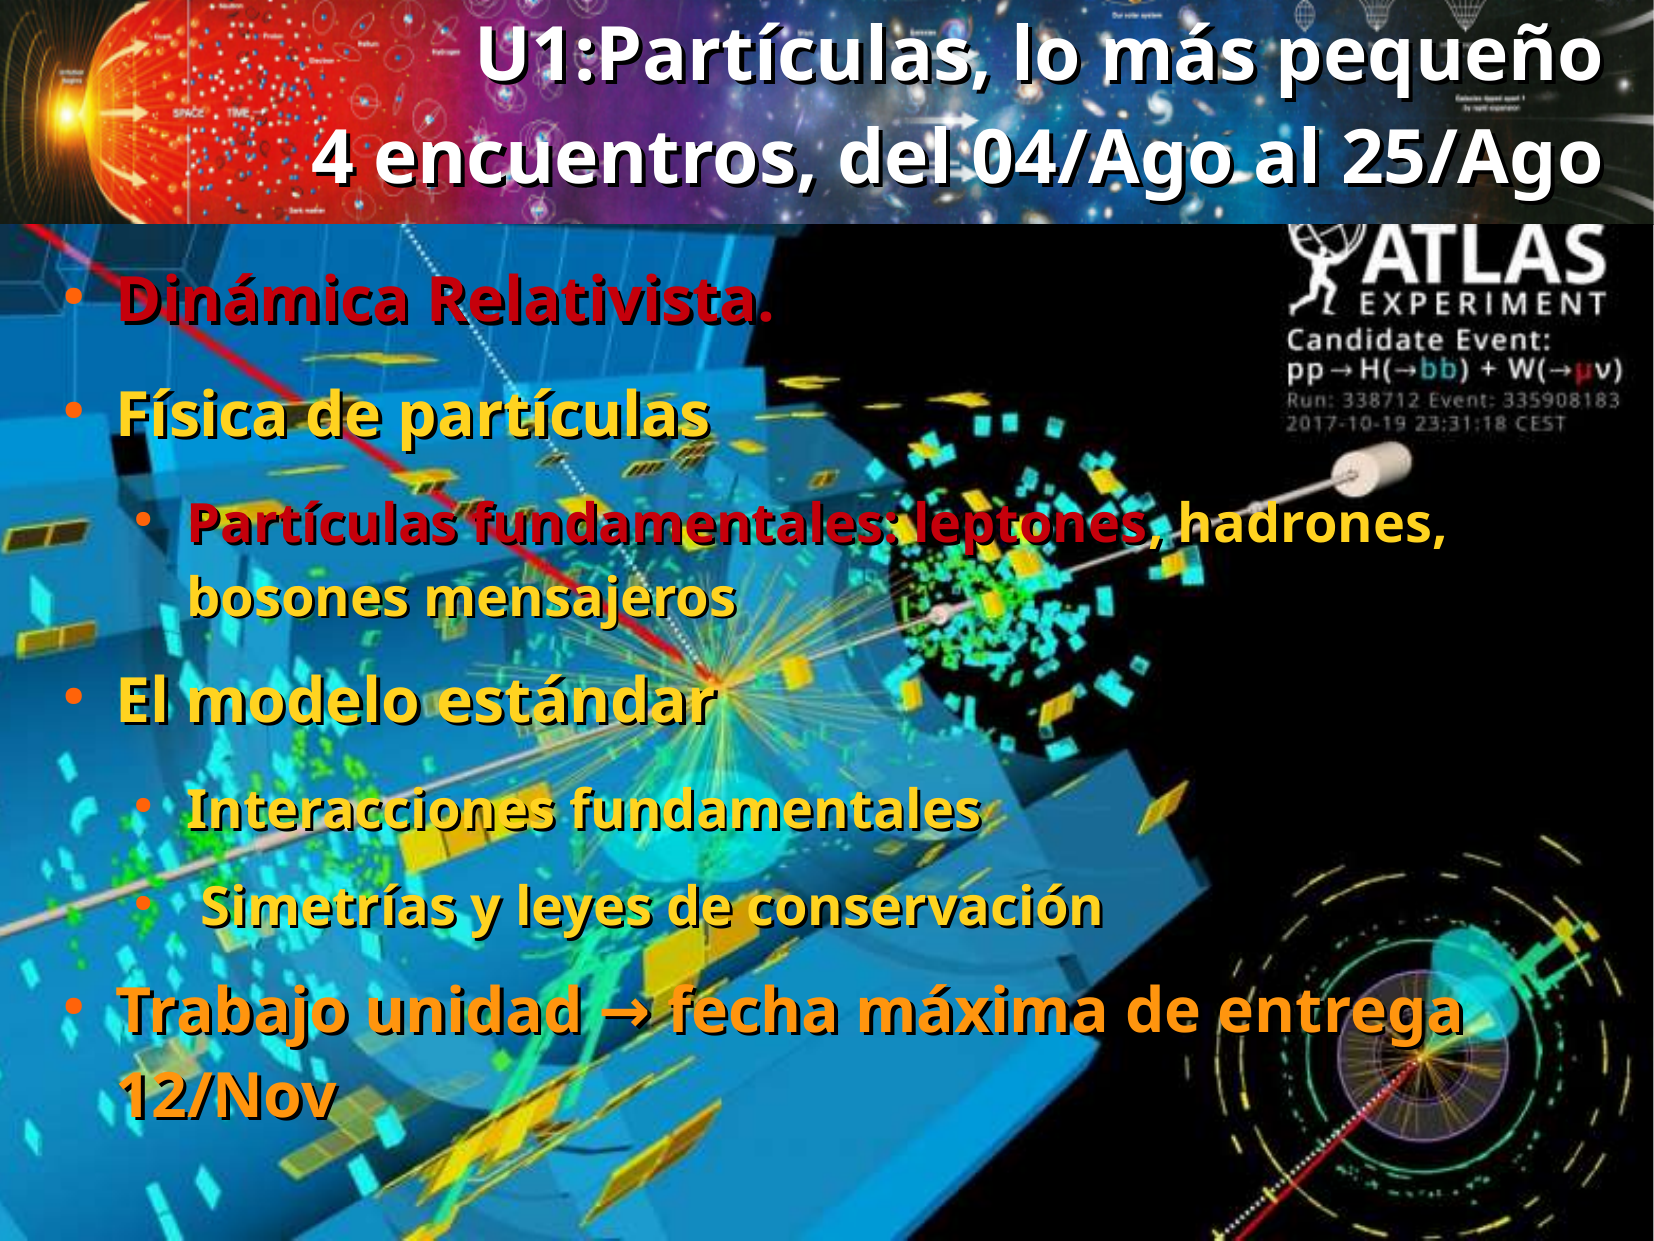

# U1:Partículas, lo más pequeño 4 encuentros, del 04/Ago al 25/Ago
Dinámica Relativista.
Física de partículas
Partículas fundamentales: leptones, hadrones, bosones mensajeros
El modelo estándar
Interacciones fundamentales
 Simetrías y leyes de conservación
Trabajo unidad → fecha máxima de entrega 12/Nov
H. Asorey - Física IV B
6